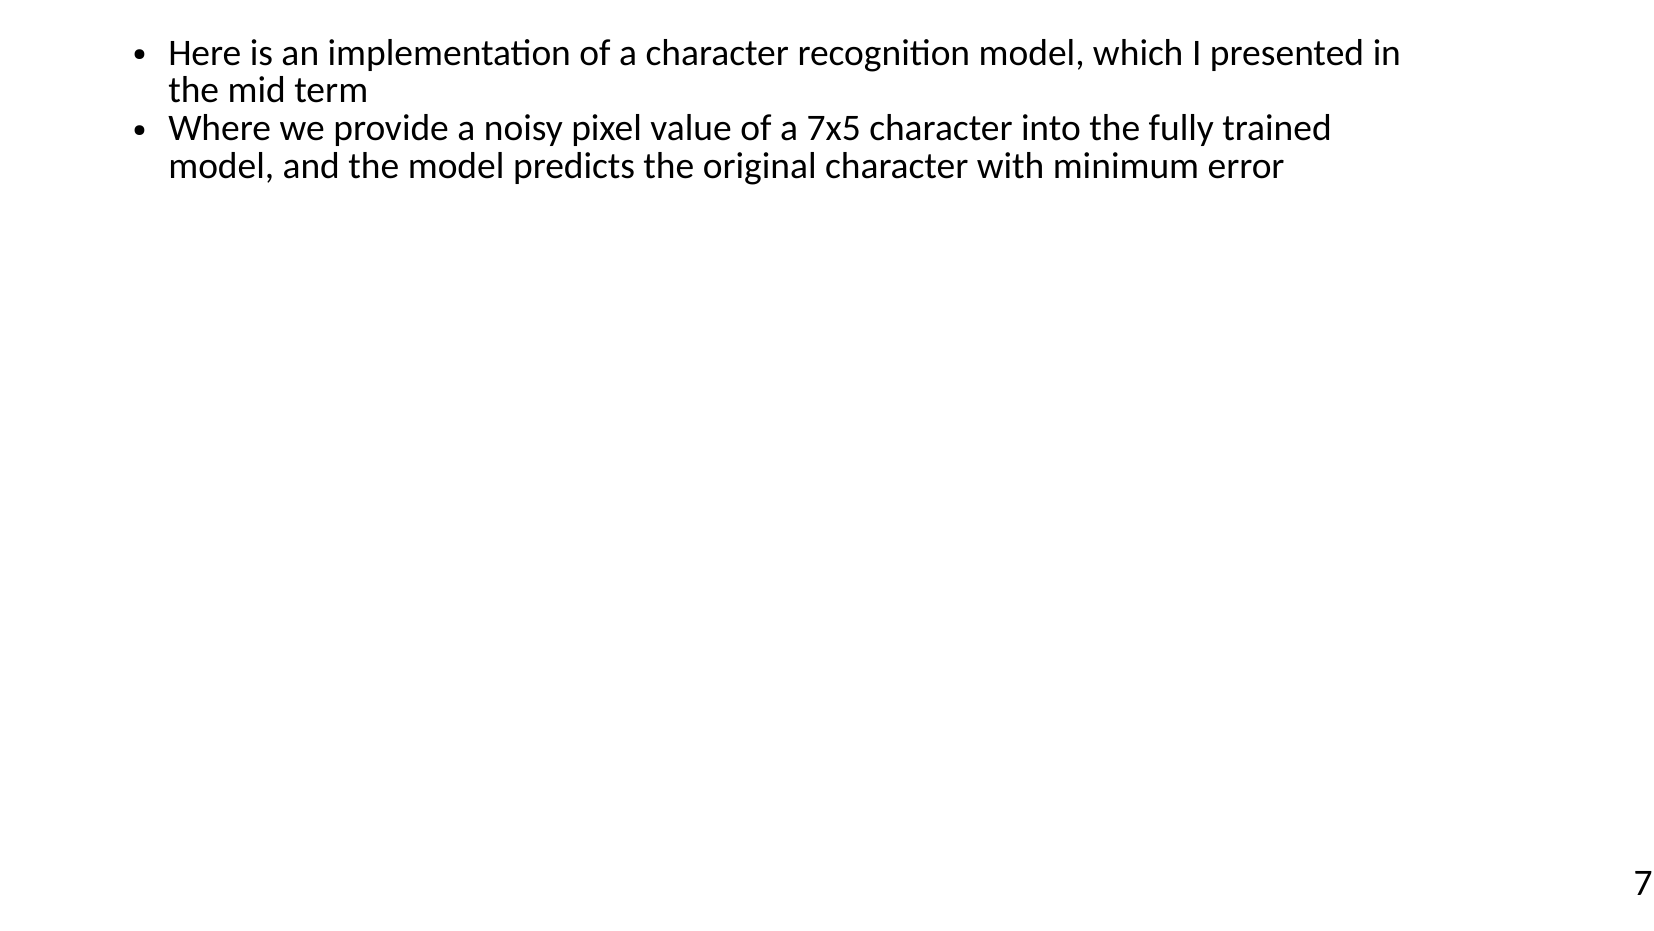

Here is an implementation of a character recognition model, which I presented in the mid term
Where we provide a noisy pixel value of a 7x5 character into the fully trained model, and the model predicts the original character with minimum error